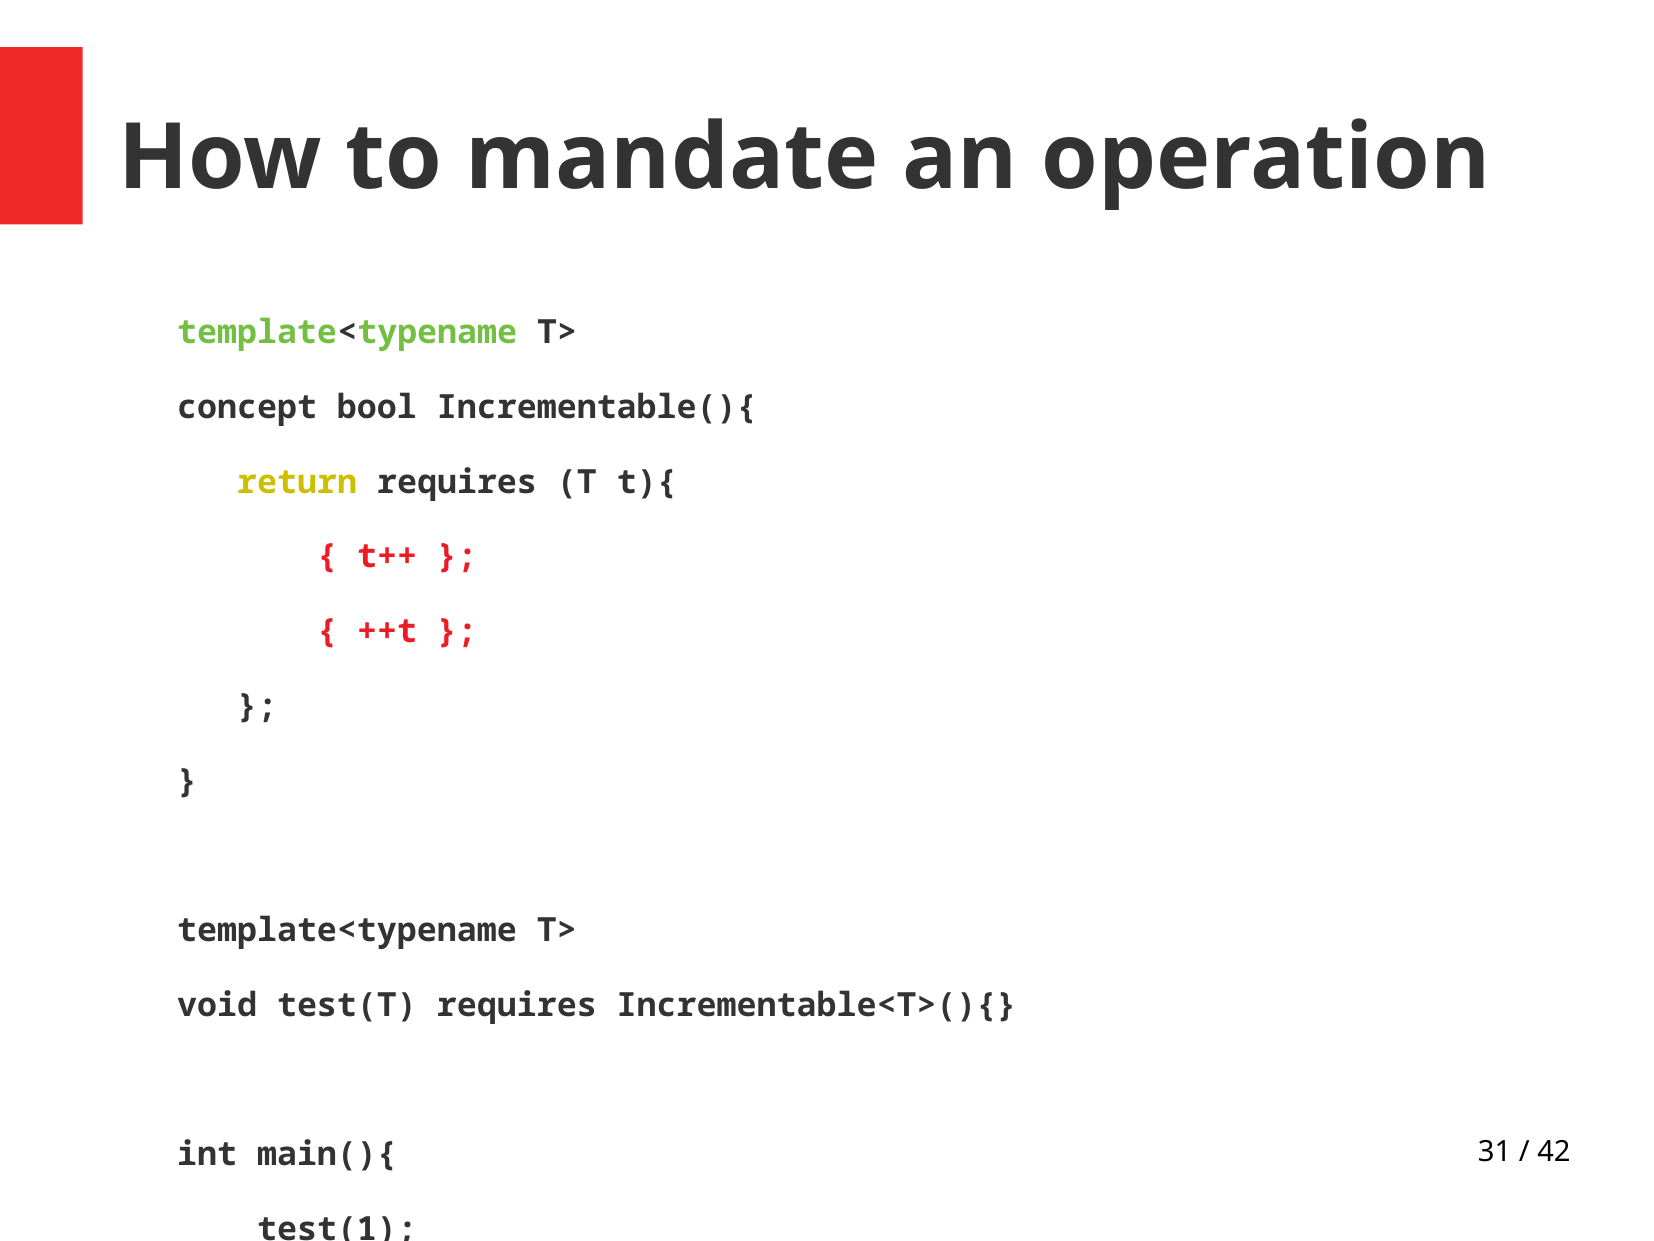

# How to mandate an operation
template<typename T>
concept bool Incrementable(){
 return requires (T t){
 { t++ };
 { ++t };
 };
}
template<typename T>
void test(T) requires Incrementable<T>(){}
int main(){
 test(1);
}
31